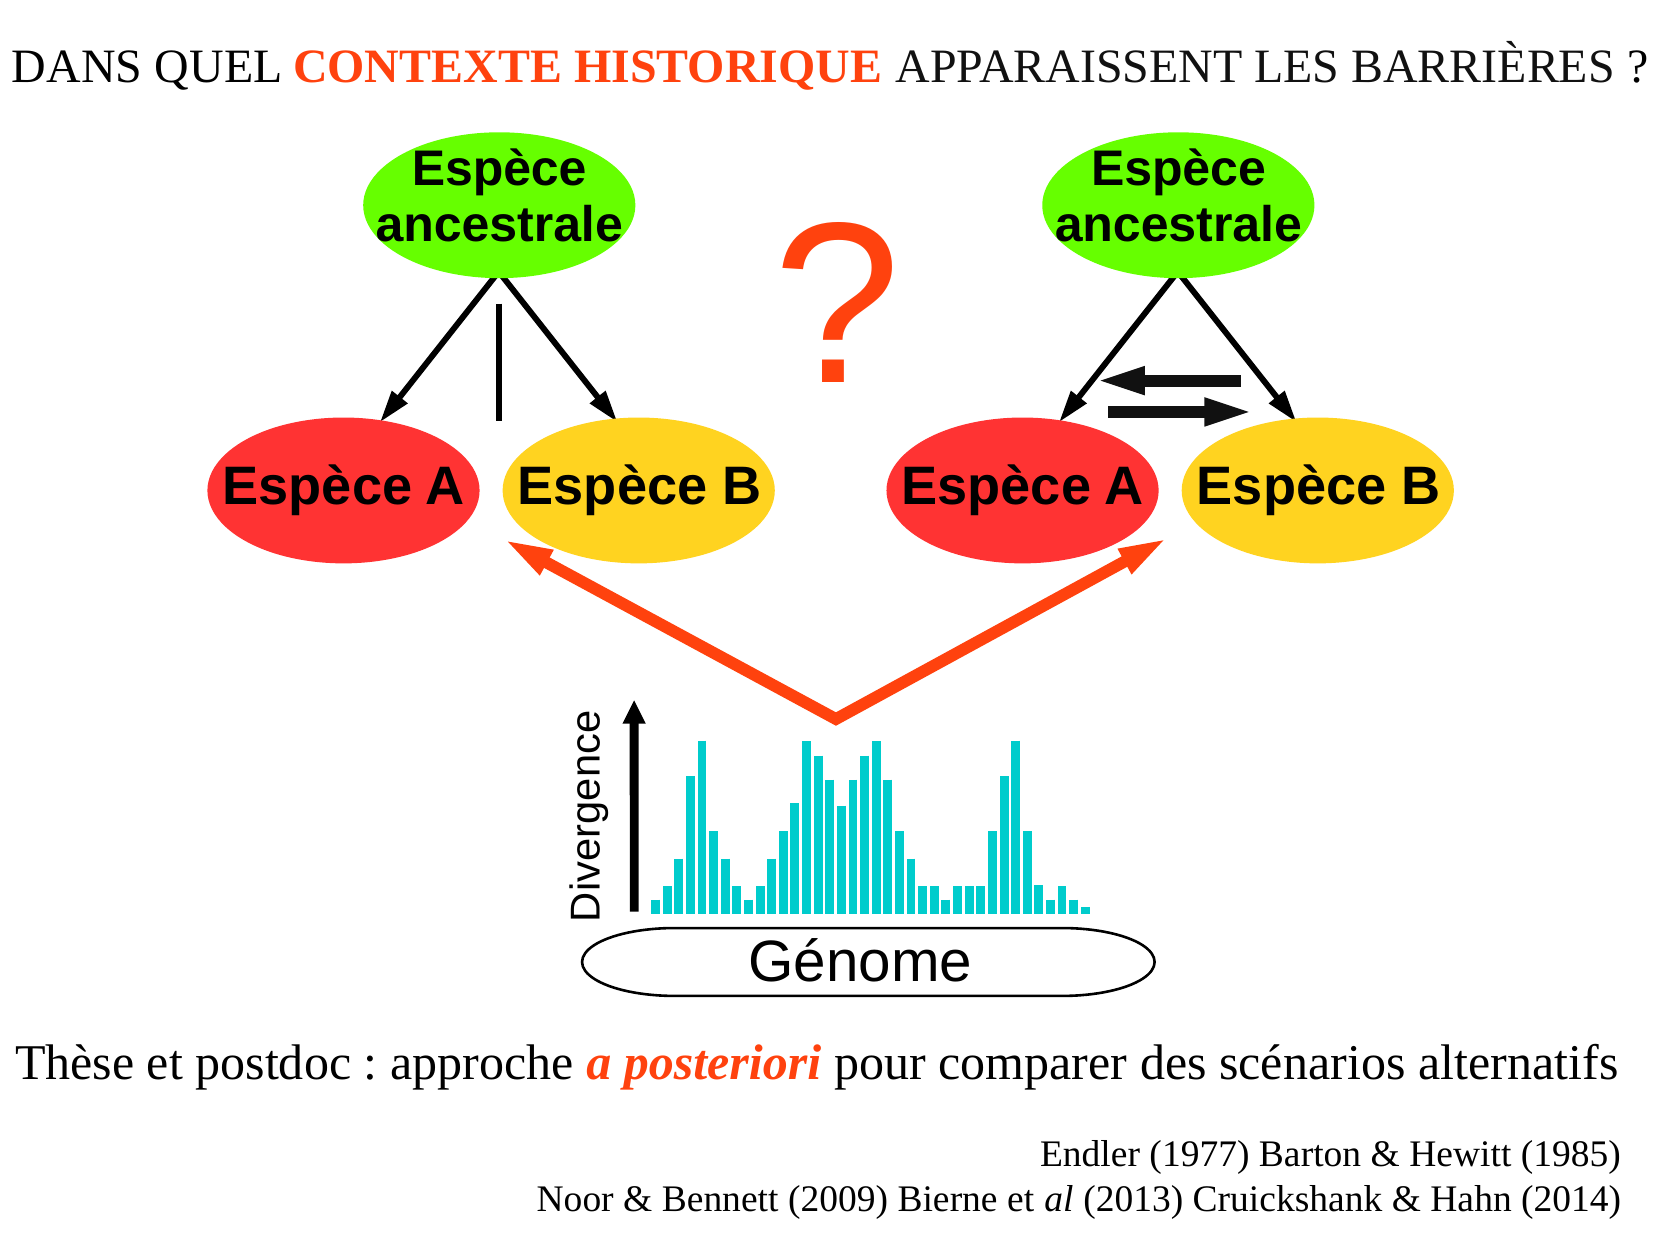

DANS QUEL CONTEXTE HISTORIQUE APPARAISSENT LES BARRIÈRES ?
Espèce
ancestrale
Espèce
ancestrale
?
Espèce A
Espèce B
Espèce A
Espèce B
Divergence
Génome
Thèse et postdoc : approche a posteriori pour comparer des scénarios alternatifs
Endler (1977) Barton & Hewitt (1985)
Noor & Bennett (2009) Bierne et al (2013) Cruickshank & Hahn (2014)